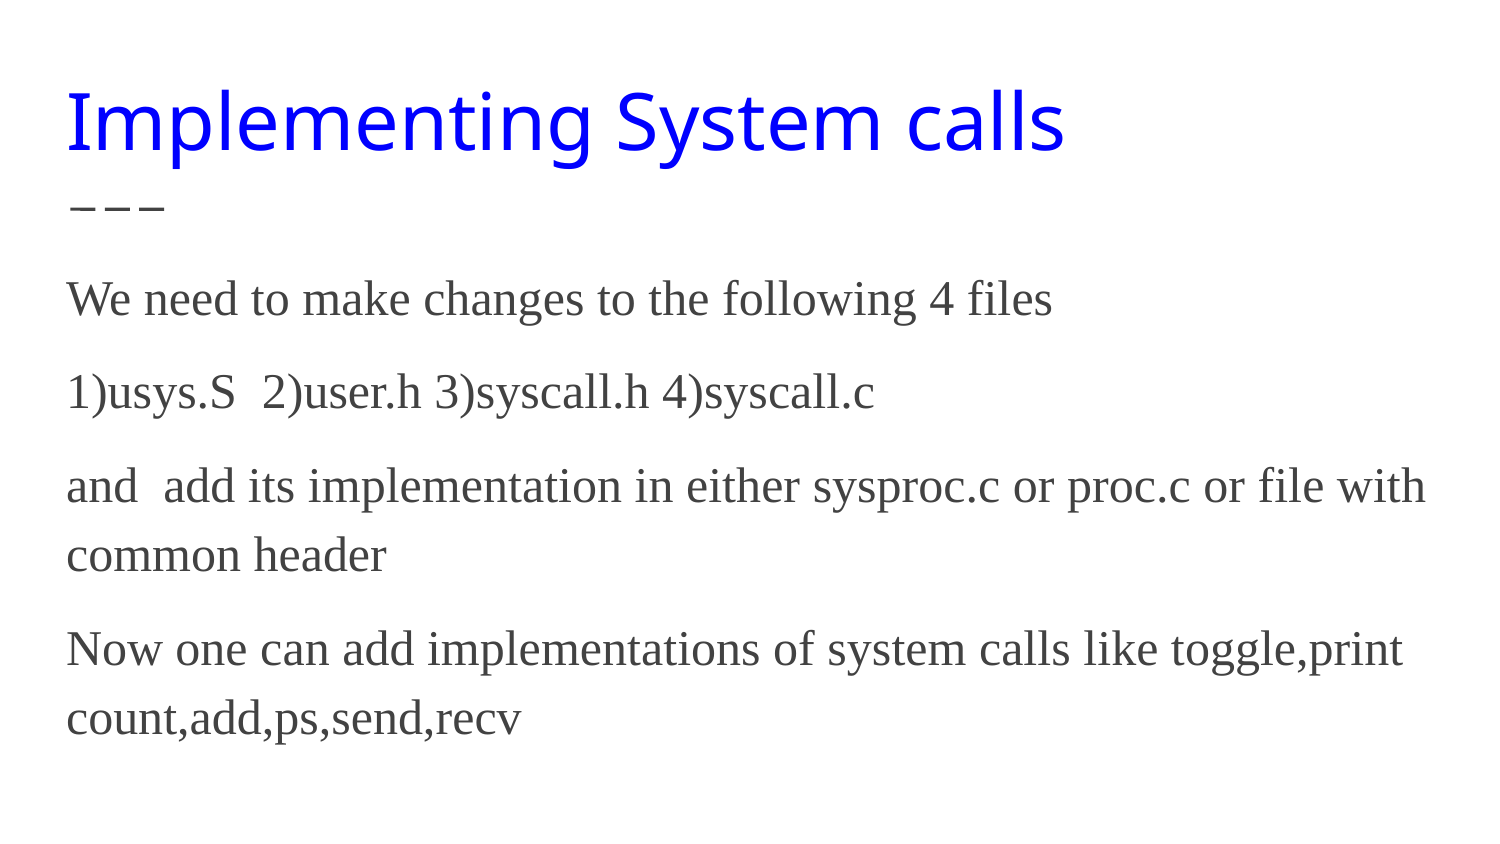

# Implementing System calls
We need to make changes to the following 4 files
1)usys.S 2)user.h 3)syscall.h 4)syscall.c
and add its implementation in either sysproc.c or proc.c or file with common header
Now one can add implementations of system calls like toggle,print count,add,ps,send,recv